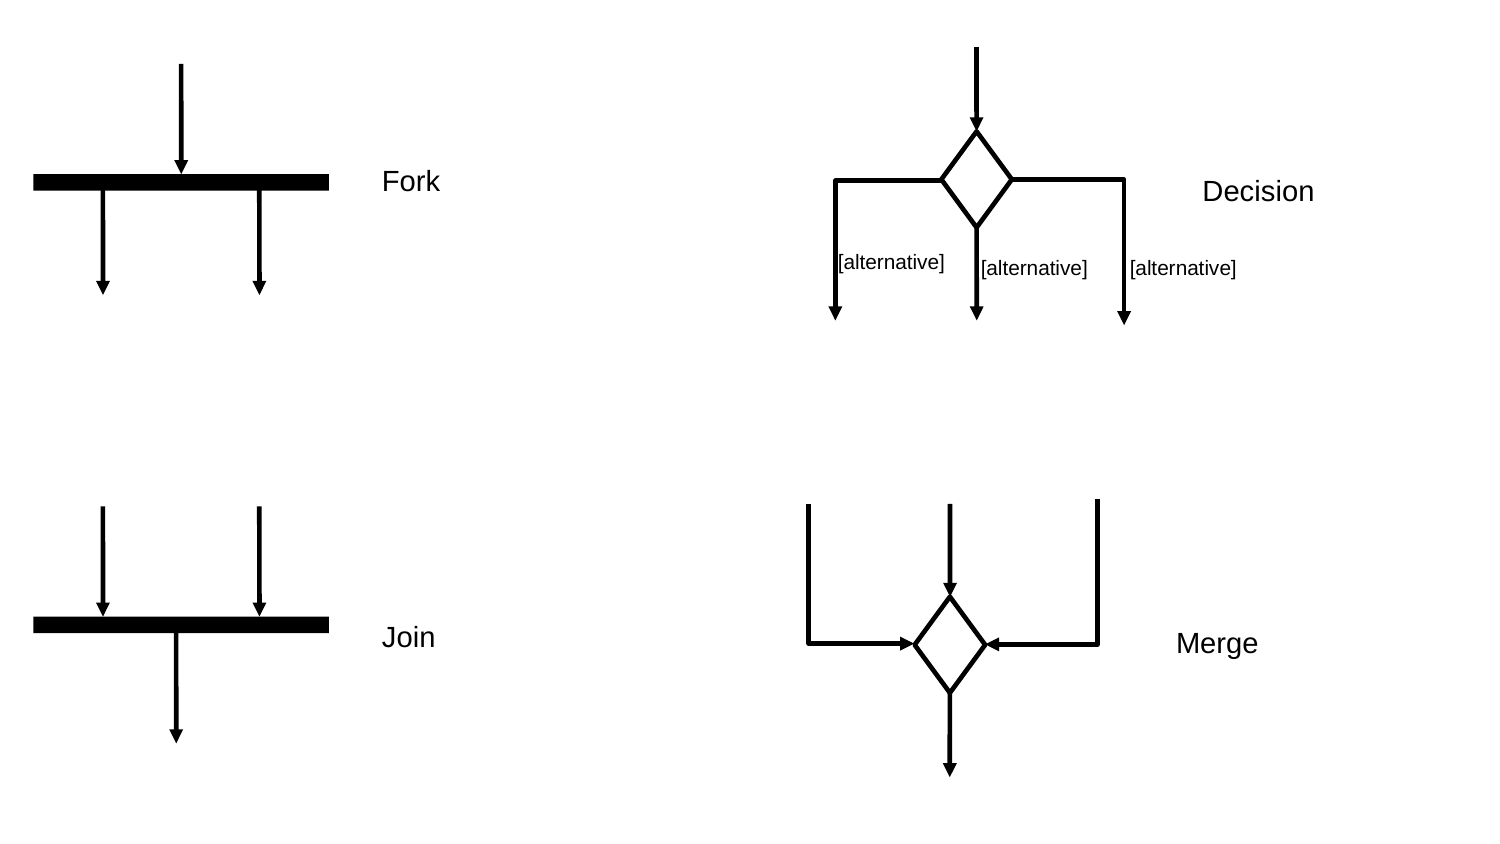

Fork
Decision
[alternative]
[alternative]
[alternative]
Join
Merge